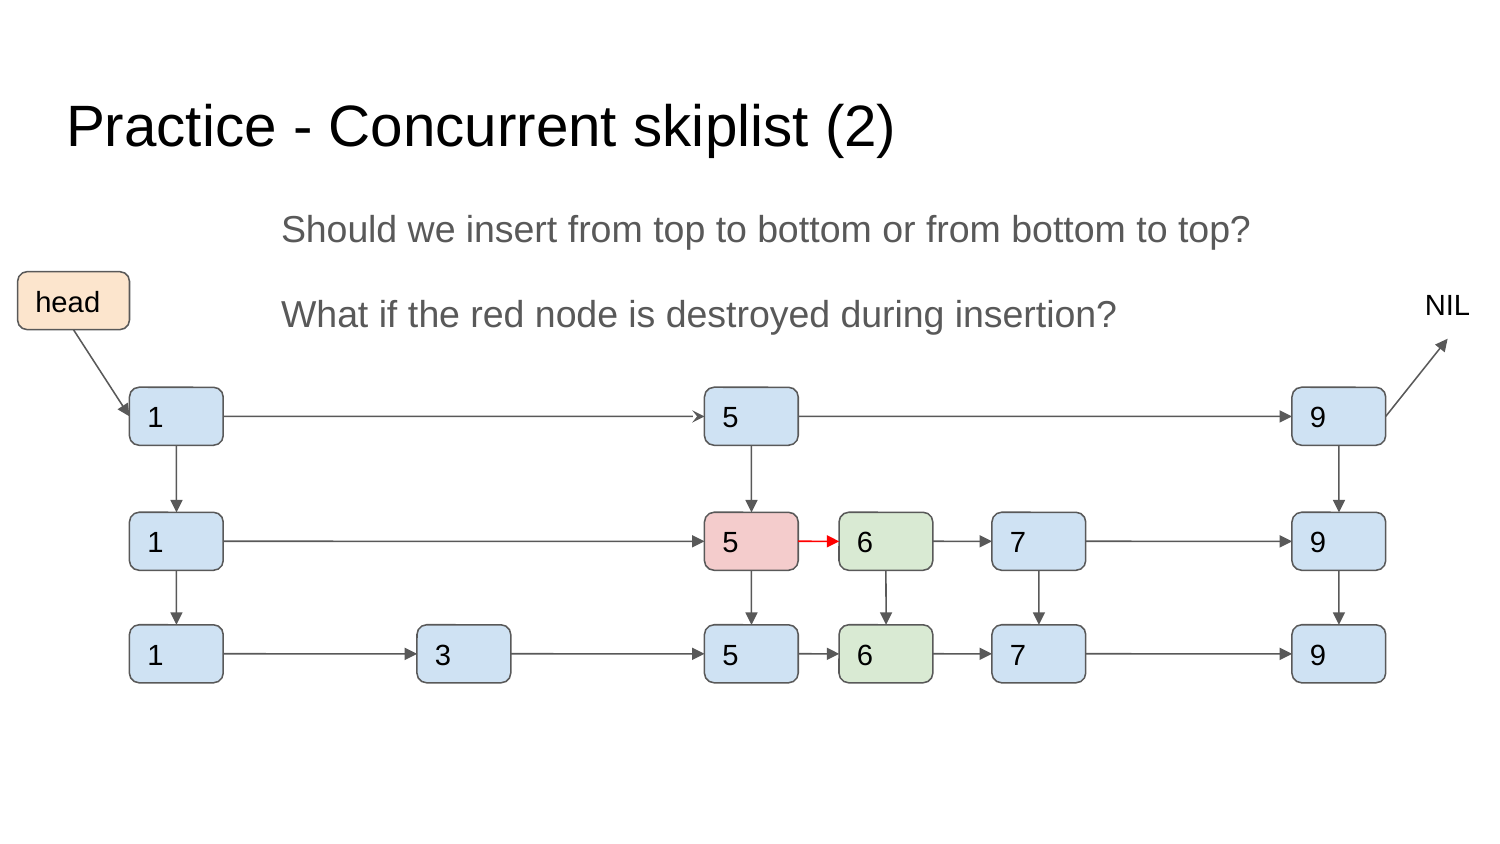

# Practice - Concurrent skiplist (2)
Should we insert from top to bottom or from bottom to top?
What if the red node is destroyed during insertion?
head
NIL
1
5
9
1
5
6
7
9
1
3
5
6
7
9